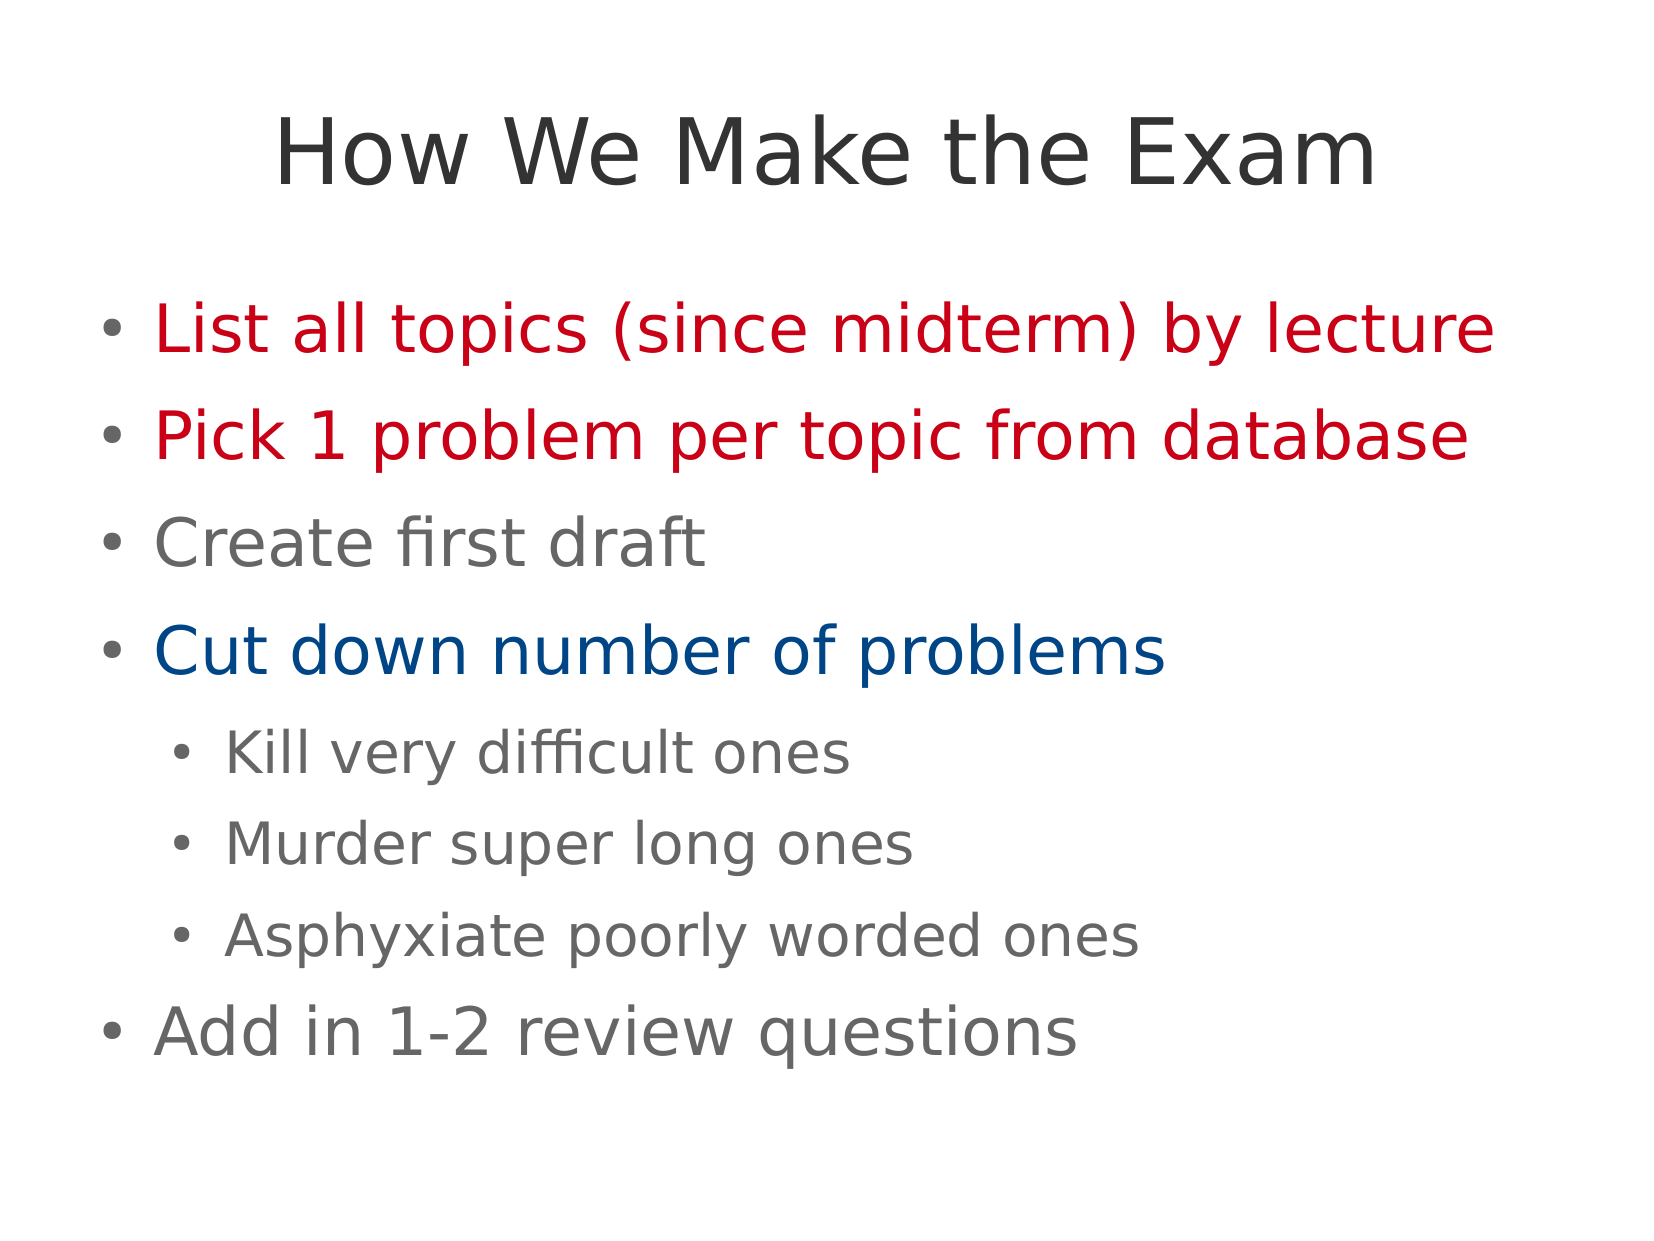

# How We Make the Exam
List all topics (since midterm) by lecture
Pick 1 problem per topic from database
Create first draft
Cut down number of problems
Kill very difficult ones
Murder super long ones
Asphyxiate poorly worded ones
Add in 1-2 review questions